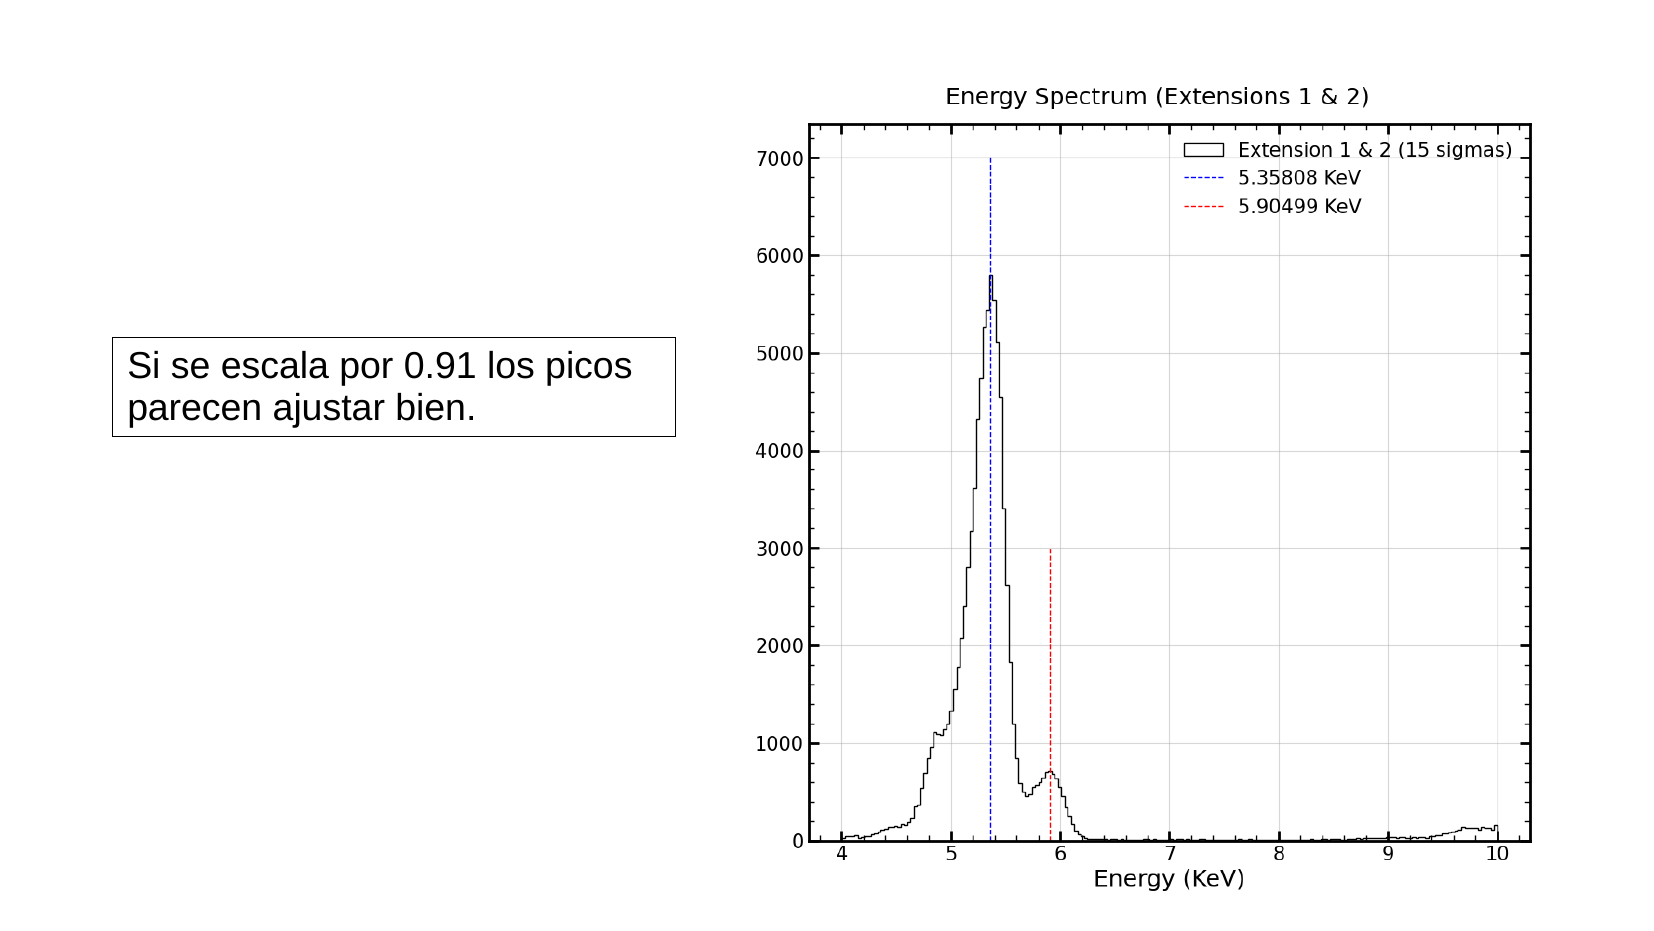

Si se escala por 0.91 los picos parecen ajustar bien.